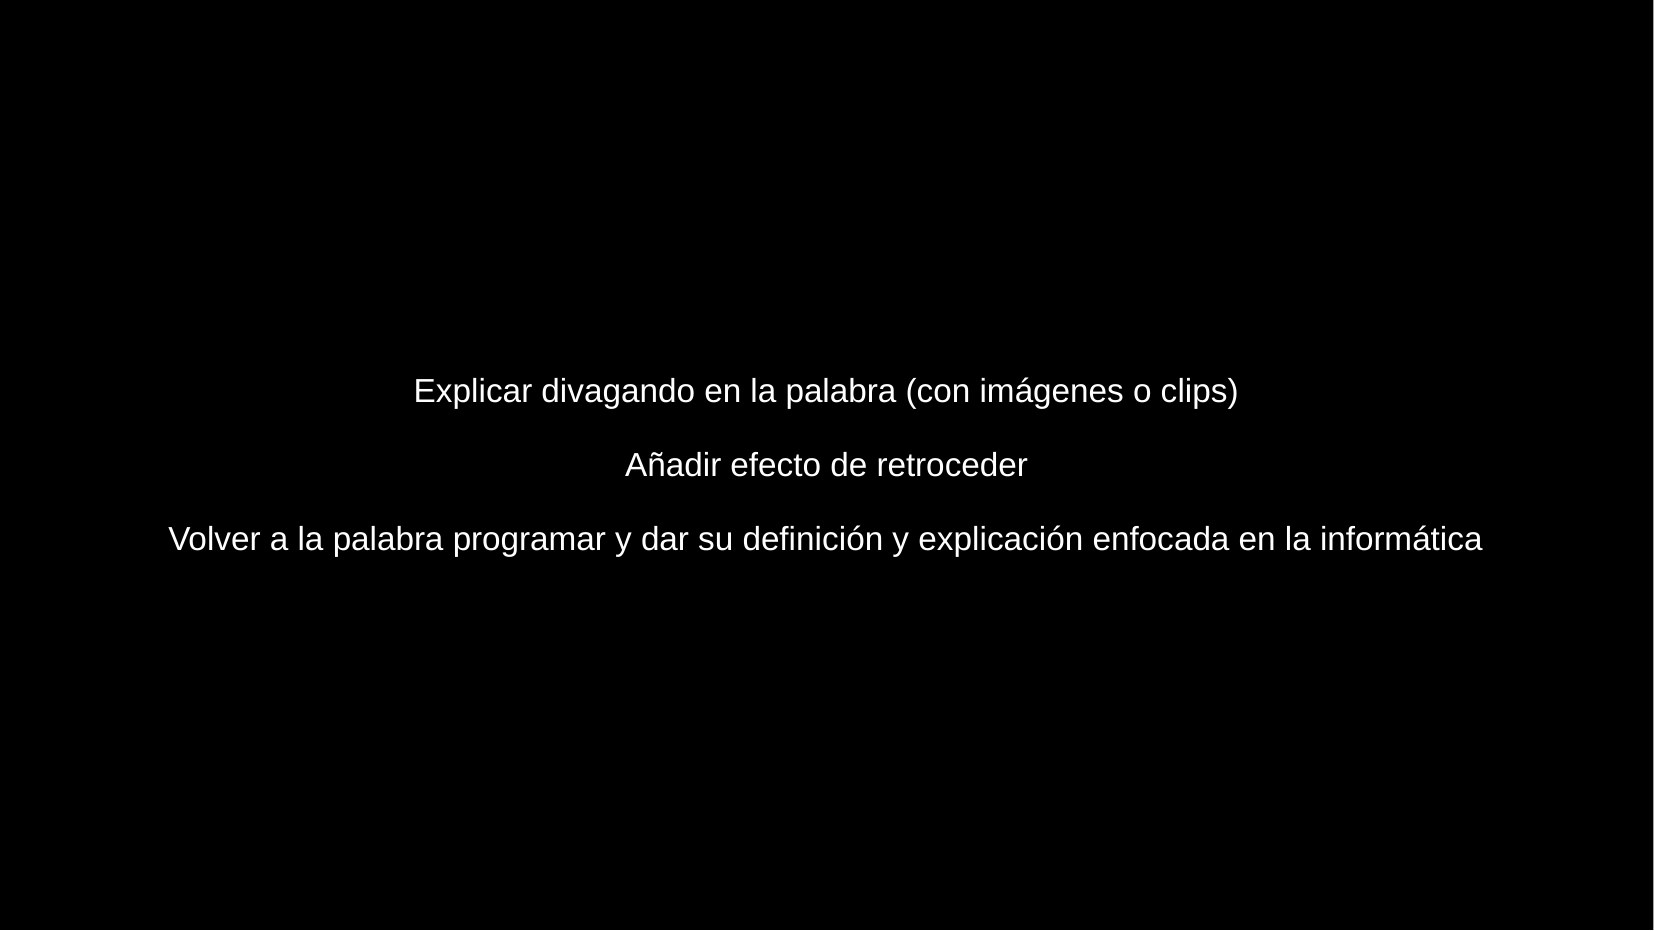

# Explicar divagando en la palabra (con imágenes o clips)
Añadir efecto de retroceder
Volver a la palabra programar y dar su definición y explicación enfocada en la informática